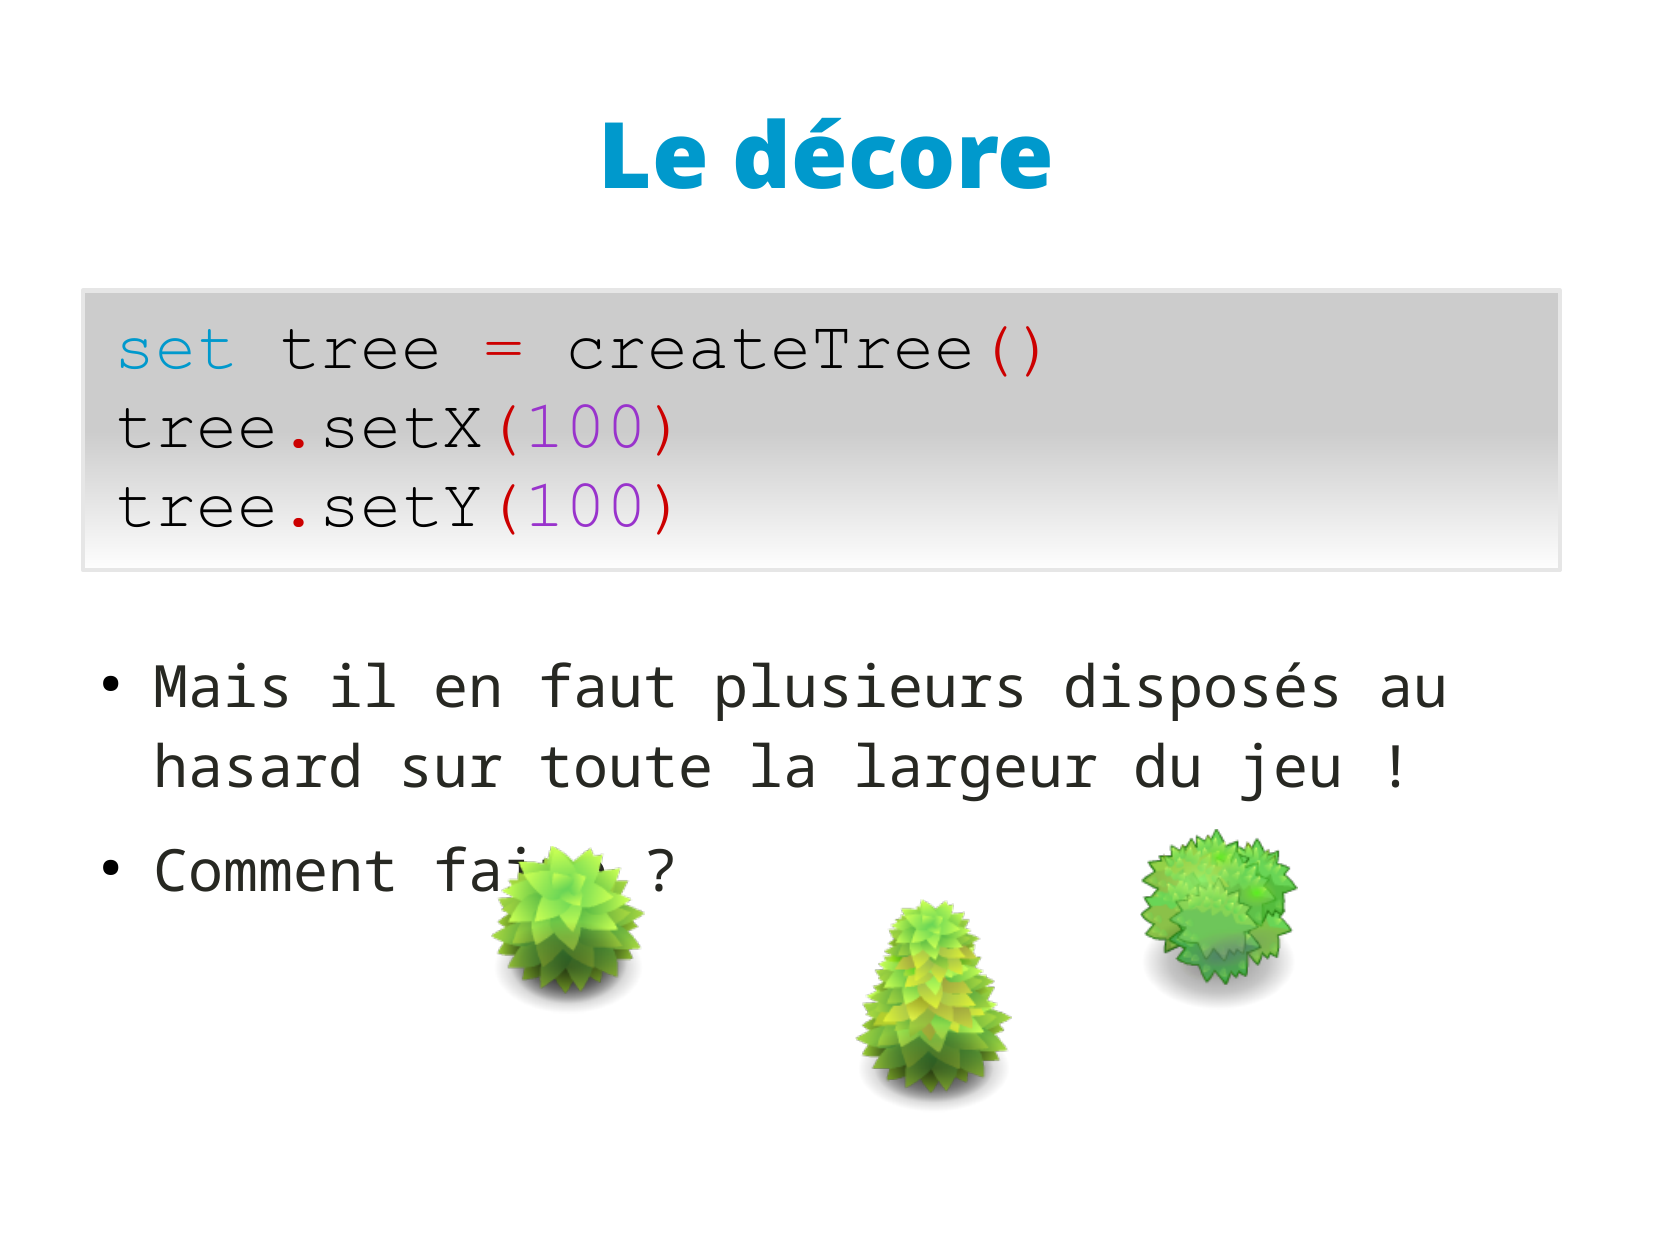

# Le décore
set tree = createTree()
tree.setX(100)
tree.setY(100)
Mais il en faut plusieurs disposés au hasard sur toute la largeur du jeu !
Comment faire ?